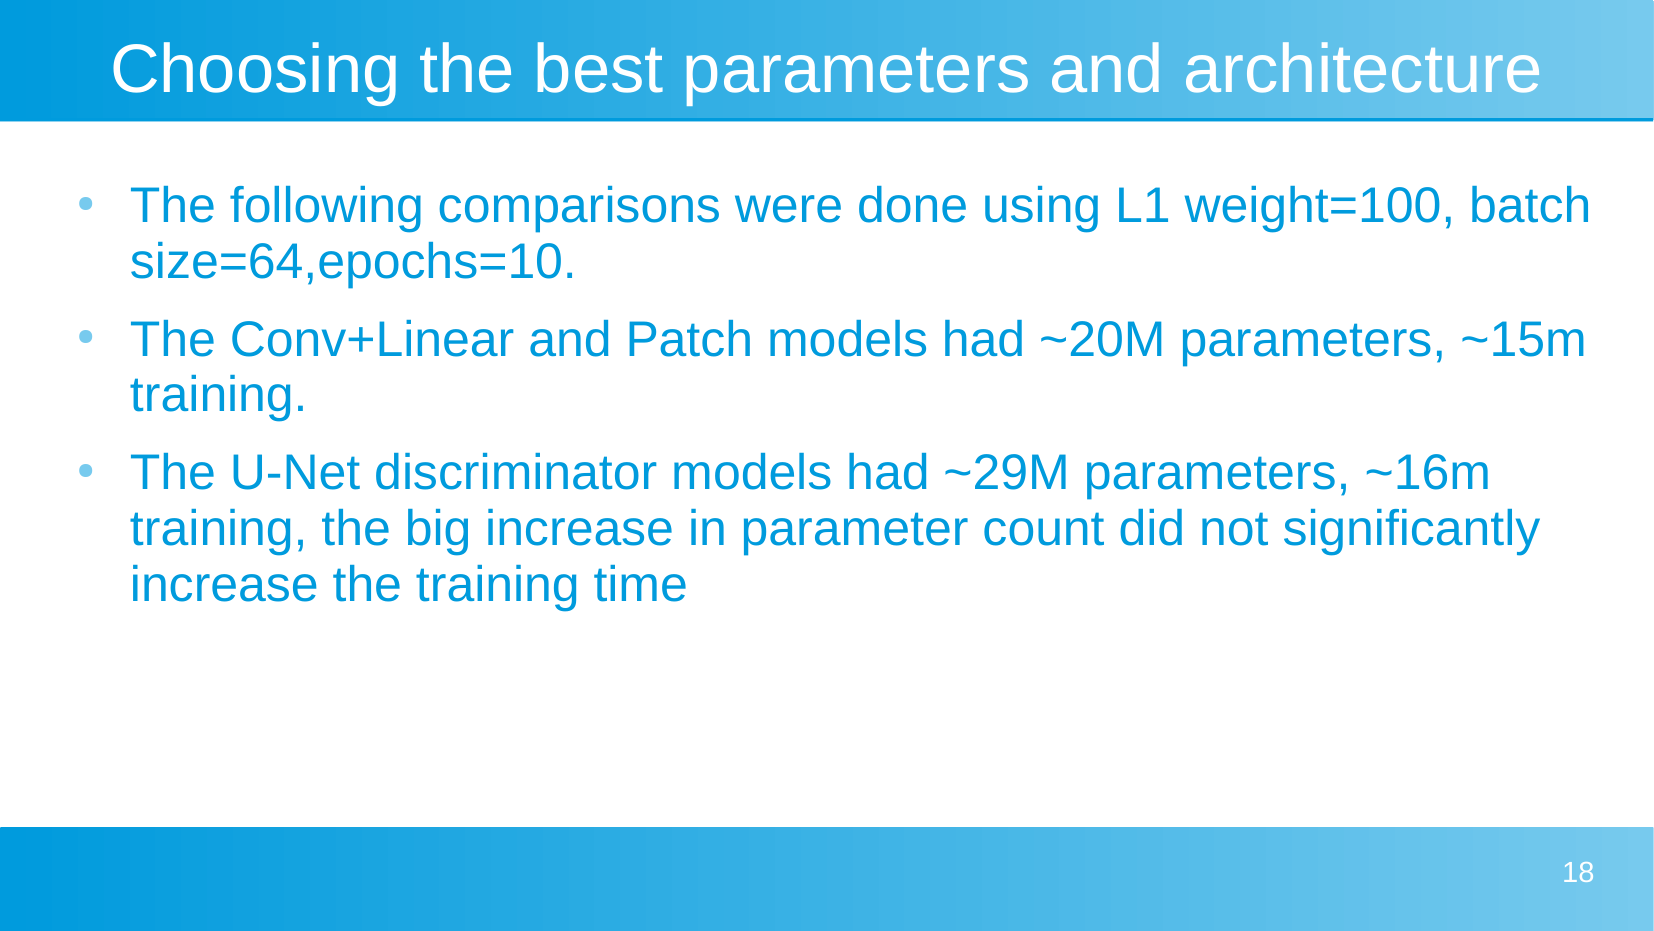

# Choosing the best parameters and architecture
The following comparisons were done using L1 weight=100, batch size=64,epochs=10.
The Conv+Linear and Patch models had ~20M parameters, ~15m training.
The U-Net discriminator models had ~29M parameters, ~16m training, the big increase in parameter count did not significantly increase the training time
18